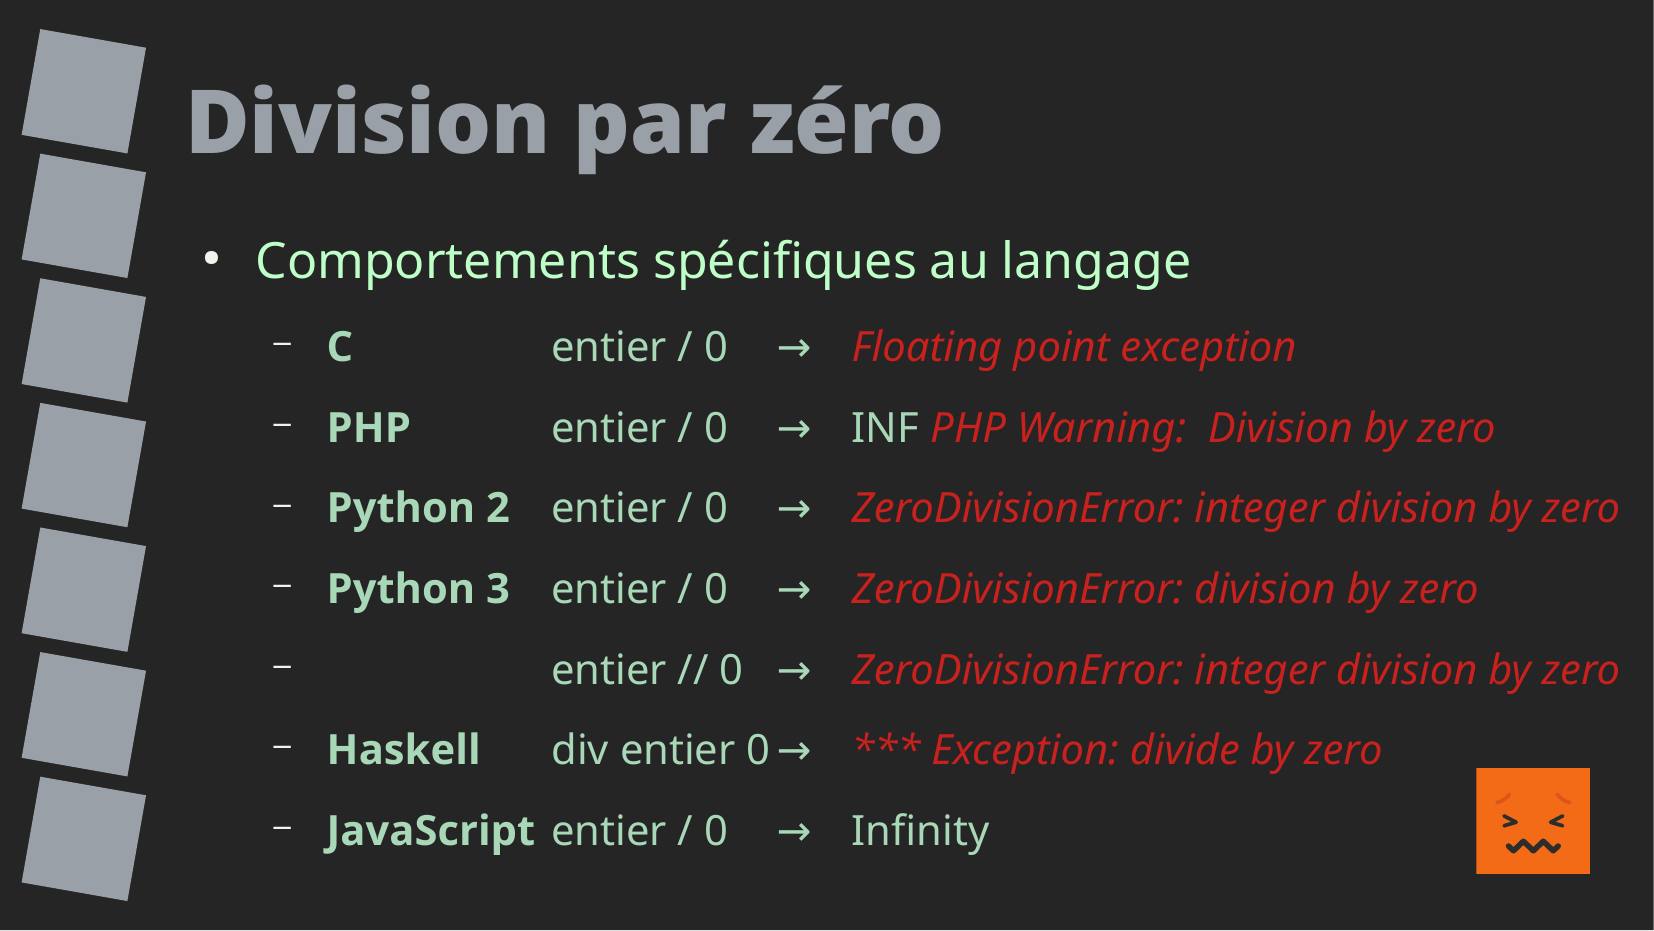

# Division par zéro
Comportements spécifiques au langage
C	entier / 0	→	Floating point exception
PHP	entier / 0	→	INF PHP Warning: Division by zero
Python 2	entier / 0	→	ZeroDivisionError: integer division by zero
Python 3	entier / 0	→	ZeroDivisionError: division by zero
 	entier // 0	→	ZeroDivisionError: integer division by zero
Haskell	div entier 0	→	*** Exception: divide by zero
JavaScript	entier / 0	→	Infinity